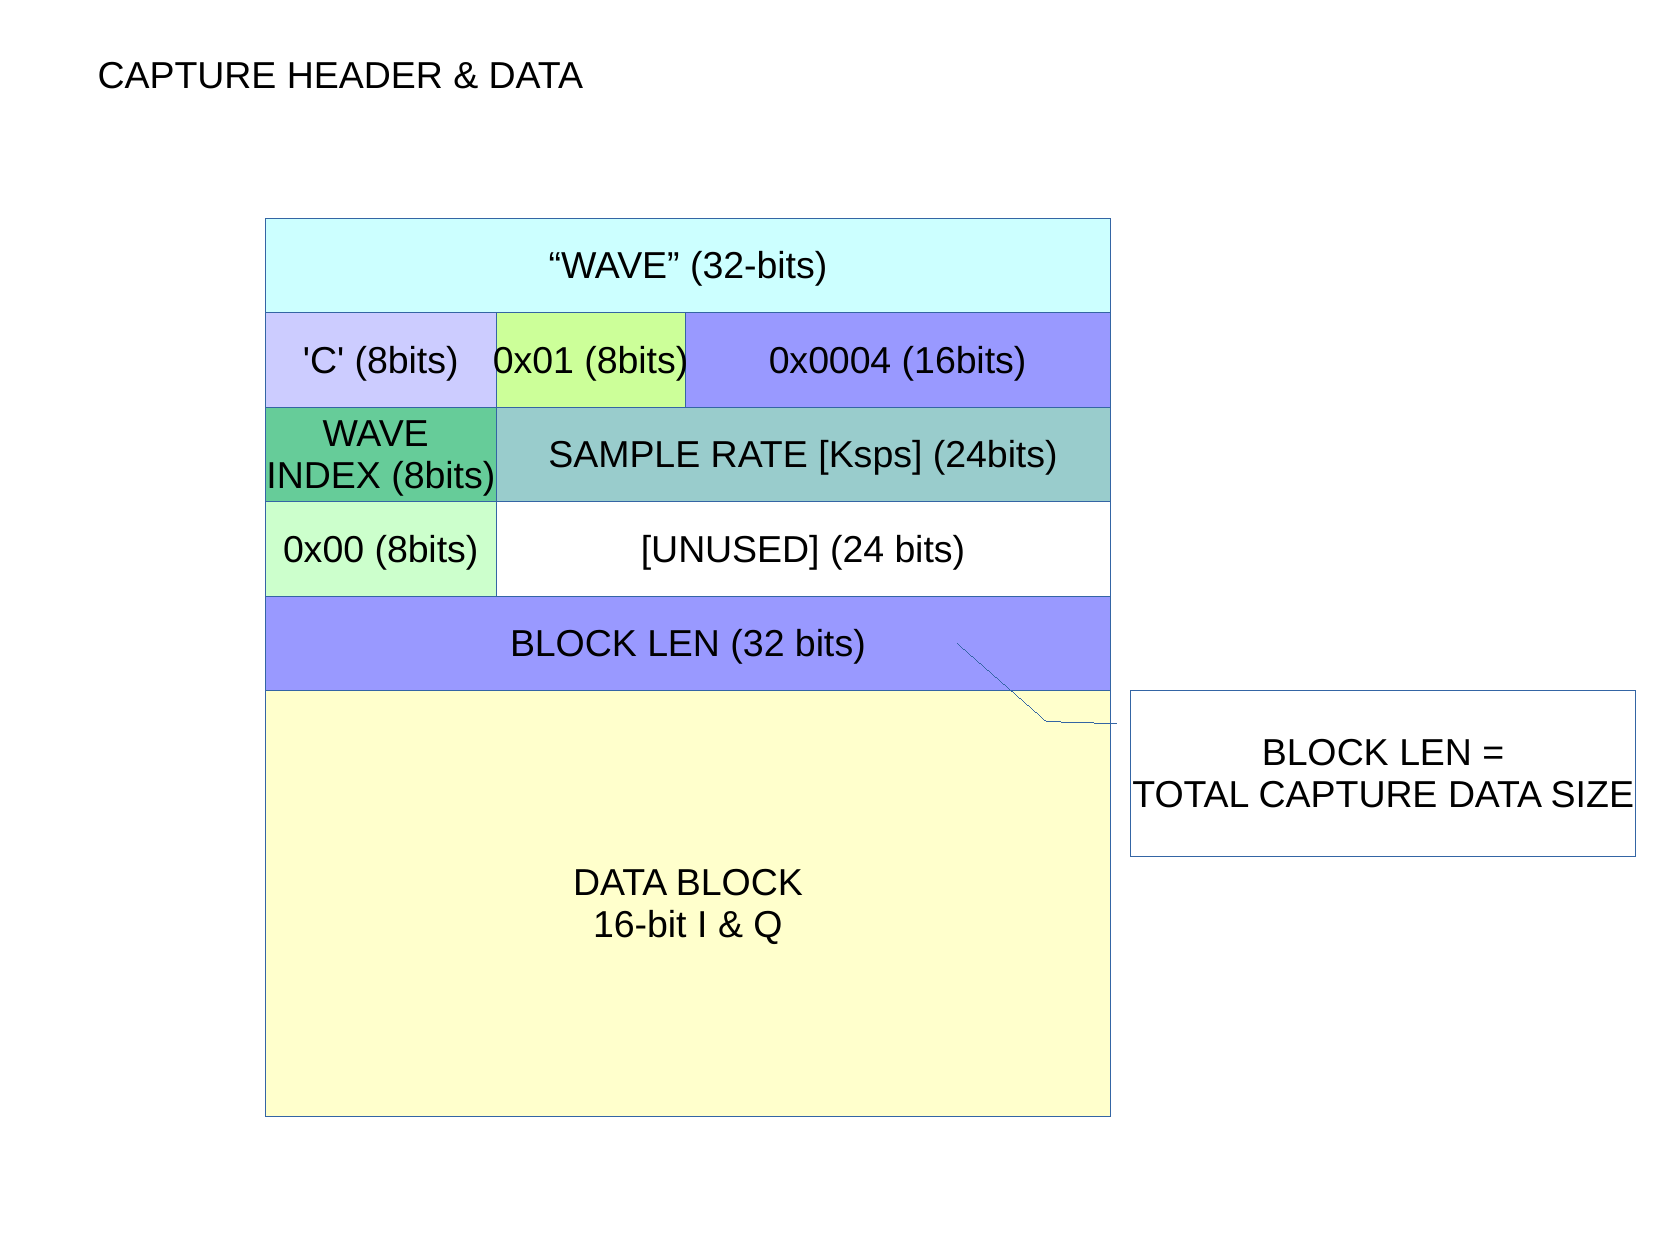

CAPTURE HEADER & DATA
“WAVE” (32-bits)
'C' (8bits)
0x01 (8bits)
0x0004 (16bits)
WAVE
INDEX (8bits)
SAMPLE RATE [Ksps] (24bits)
0x00 (8bits)
[UNUSED] (24 bits)
BLOCK LEN (32 bits)
DATA BLOCK
16-bit I & Q
BLOCK LEN =
TOTAL CAPTURE DATA SIZE